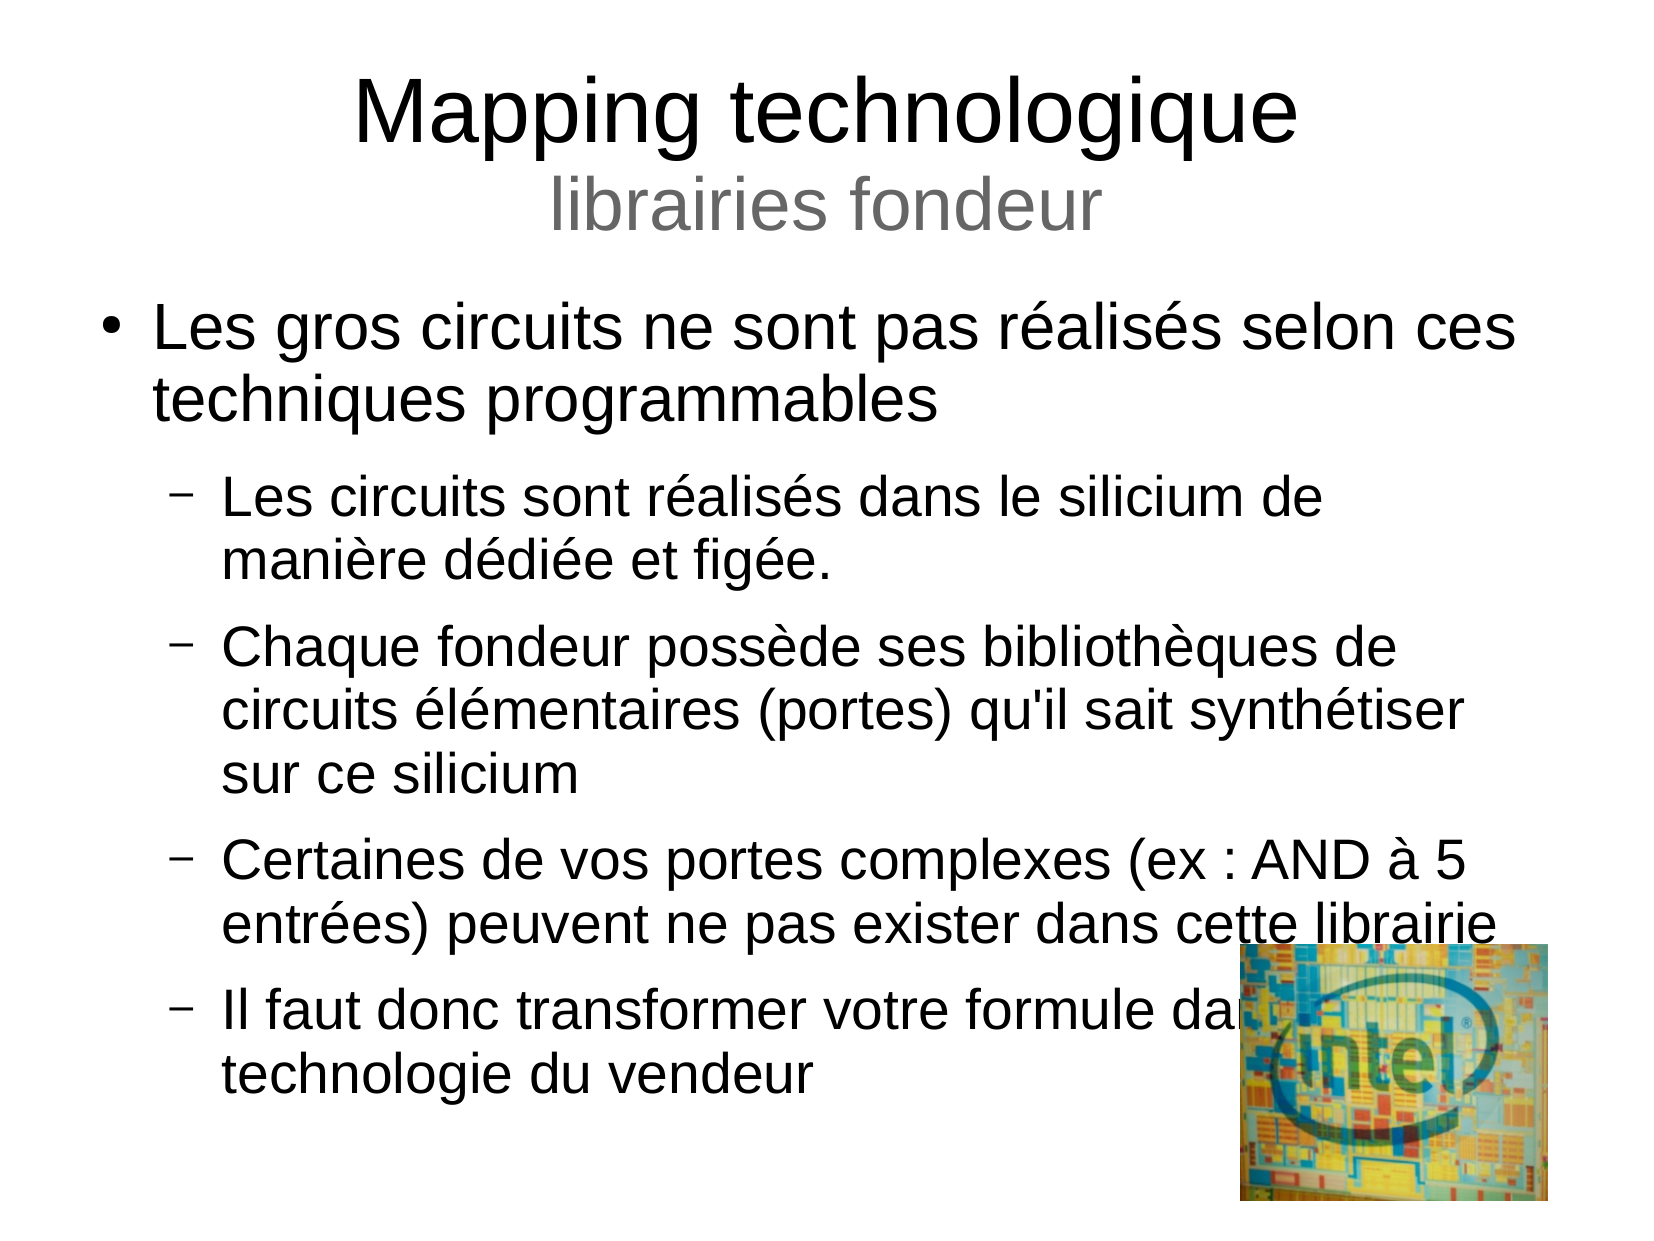

# Mapping technologique librairies fondeur
Les gros circuits ne sont pas réalisés selon ces techniques programmables
Les circuits sont réalisés dans le silicium de manière dédiée et figée.
Chaque fondeur possède ses bibliothèques de circuits élémentaires (portes) qu'il sait synthétiser sur ce silicium
Certaines de vos portes complexes (ex : AND à 5 entrées) peuvent ne pas exister dans cette librairie
Il faut donc transformer votre formule dans la technologie du vendeur